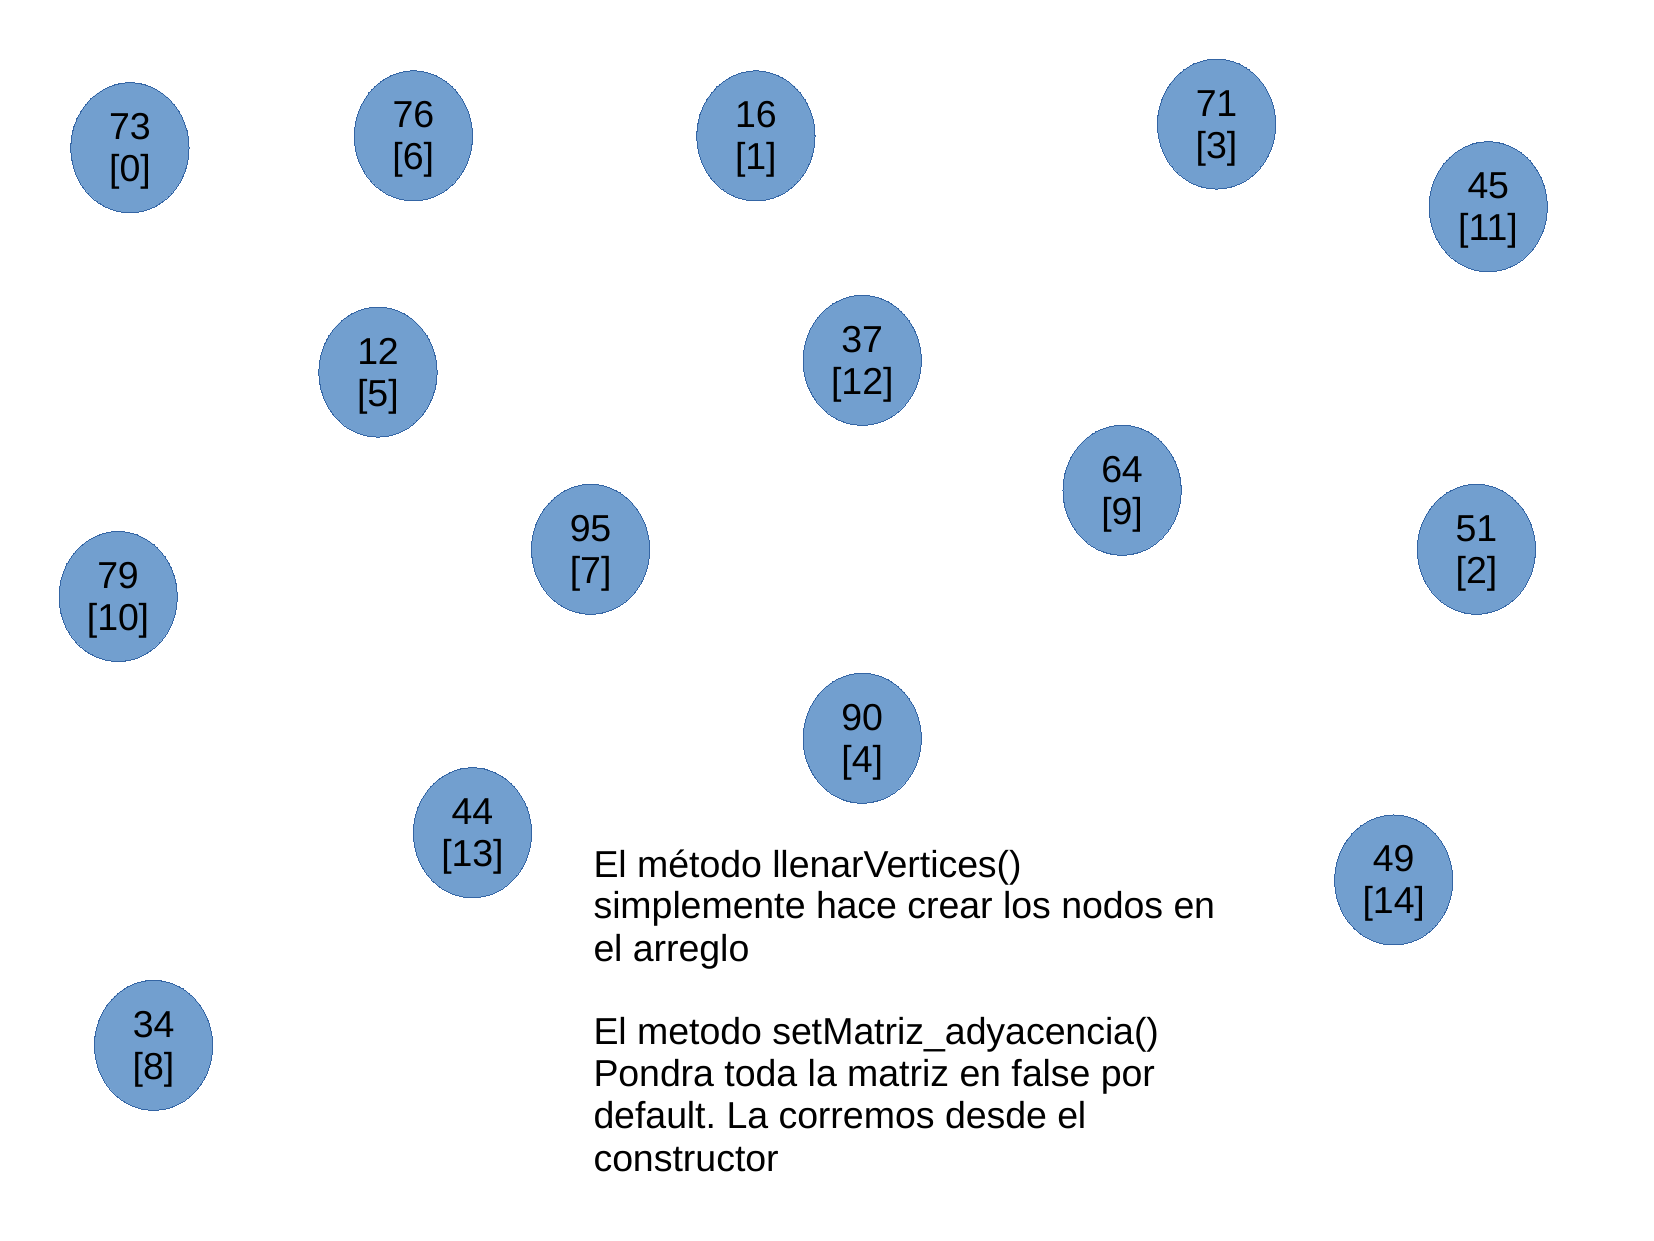

71
[3]
76
[6]
16
[1]
73
[0]
45
[11]
37
[12]
12
[5]
64
[9]
95
[7]
51
[2]
79
[10]
90
[4]
44
[13]
49
[14]
El método llenarVertices() simplemente hace crear los nodos en el arreglo
El metodo setMatriz_adyacencia()
Pondra toda la matriz en false por default. La corremos desde el constructor
34
[8]